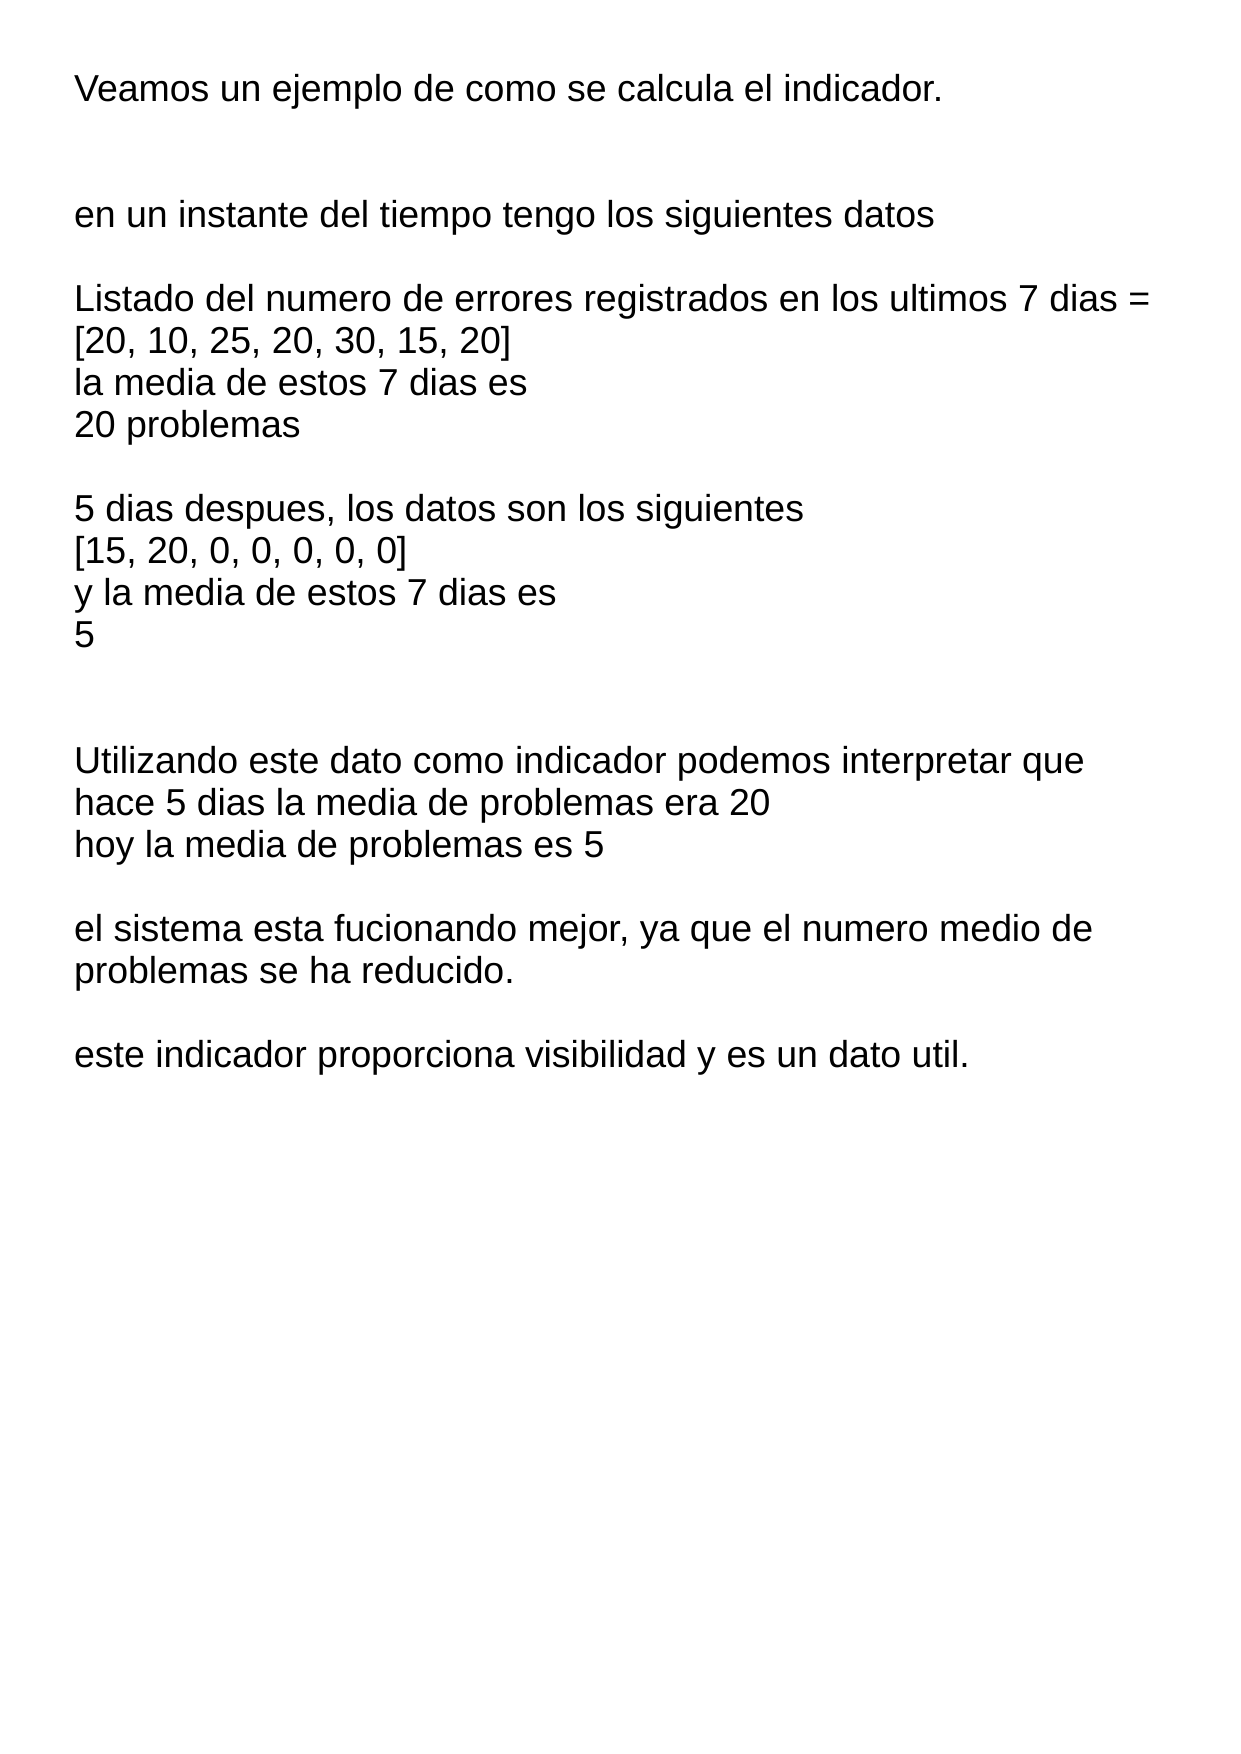

Veamos un ejemplo de como se calcula el indicador.
en un instante del tiempo tengo los siguientes datos
Listado del numero de errores registrados en los ultimos 7 dias =
[20, 10, 25, 20, 30, 15, 20]
la media de estos 7 dias es
20 problemas
5 dias despues, los datos son los siguientes
[15, 20, 0, 0, 0, 0, 0]
y la media de estos 7 dias es
5
Utilizando este dato como indicador podemos interpretar que
hace 5 dias la media de problemas era 20
hoy la media de problemas es 5
el sistema esta fucionando mejor, ya que el numero medio de problemas se ha reducido.
este indicador proporciona visibilidad y es un dato util.